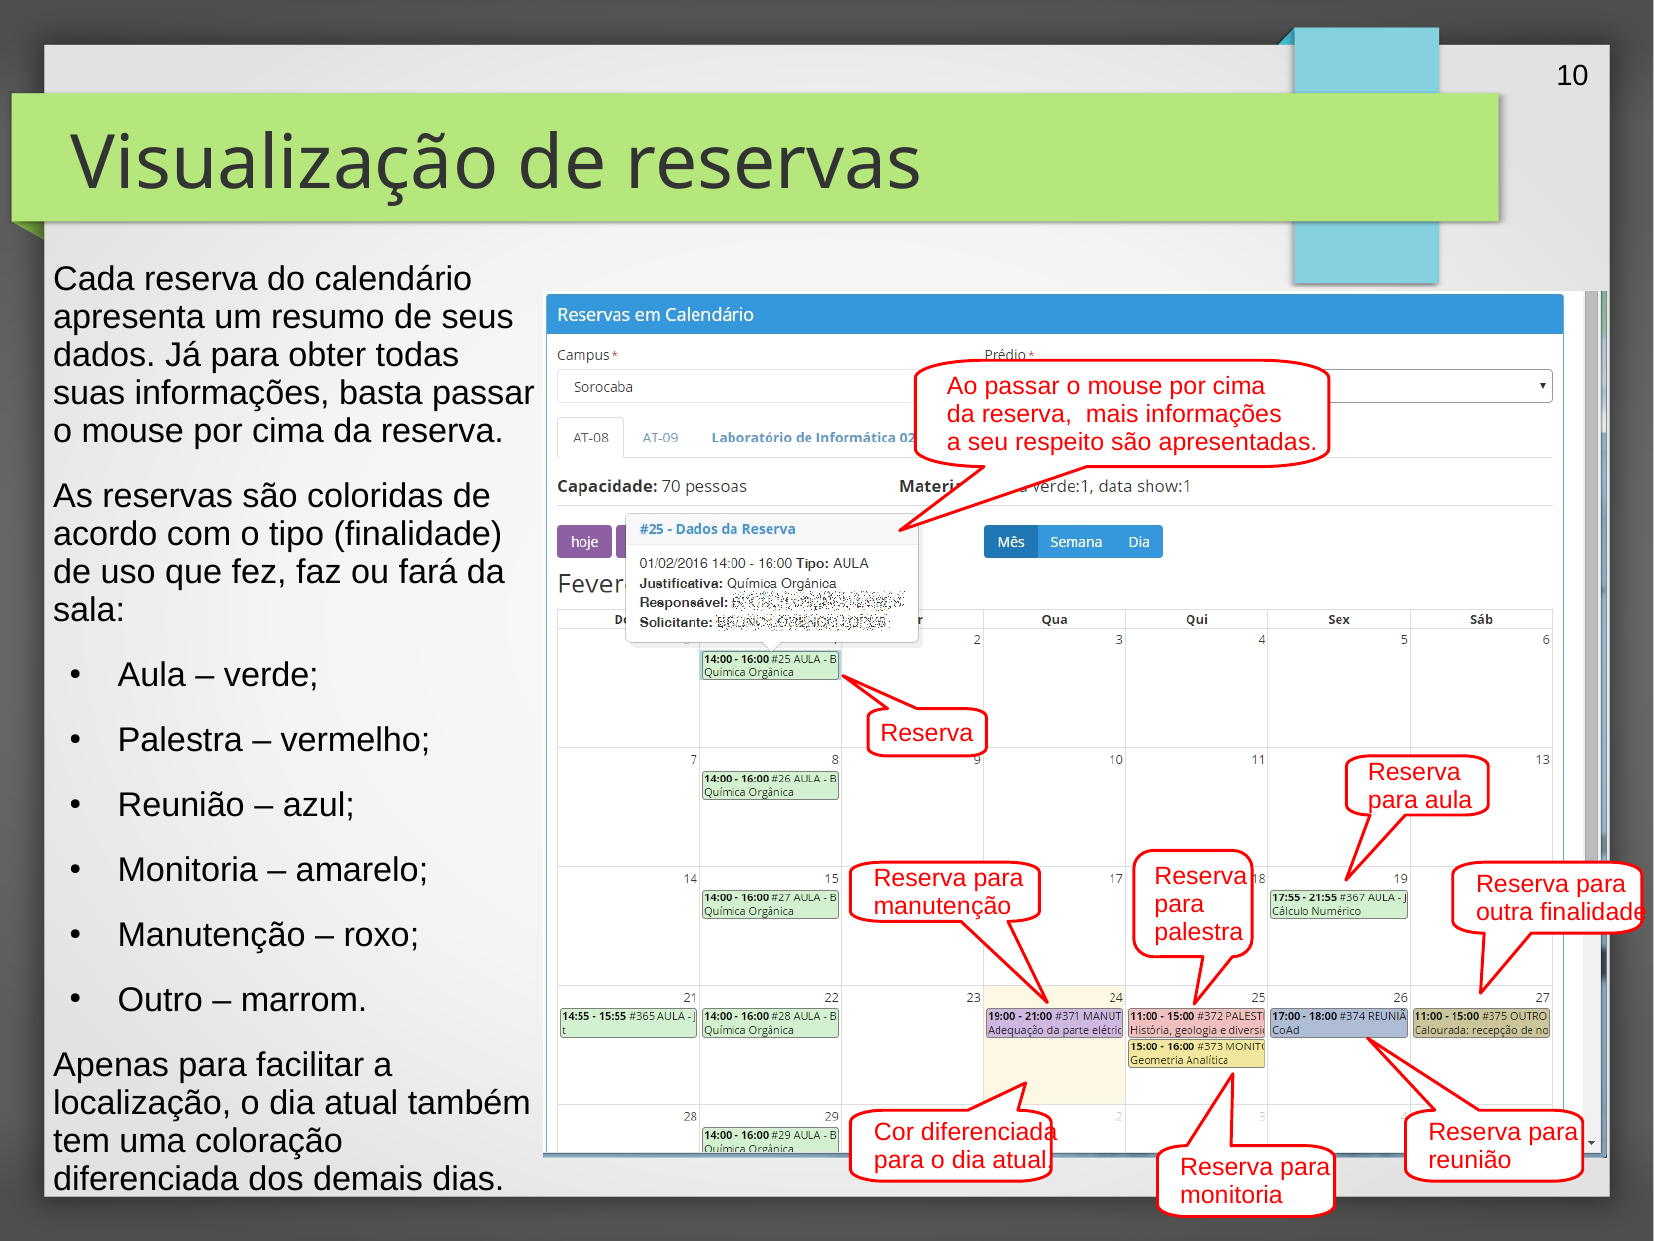

10
# Visualização de reservas
Cada reserva do calendário apresenta um resumo de seus dados. Já para obter todas suas informações, basta passar o mouse por cima da reserva.
As reservas são coloridas de acordo com o tipo (finalidade) de uso que fez, faz ou fará da sala:
Aula – verde;
Palestra – vermelho;
Reunião – azul;
Monitoria – amarelo;
Manutenção – roxo;
Outro – marrom.
Apenas para facilitar a localização, o dia atual também tem uma coloração diferenciada dos demais dias.
Ao passar o mouse por cima
da reserva, mais informações
a seu respeito são apresentadas.
Reserva
Reserva
para aula
Reserva
para
palestra
Reserva para
manutenção
Reserva para
outra finalidade
Cor diferenciada
para o dia atual.
Reserva para
reunião
Reserva para
monitoria